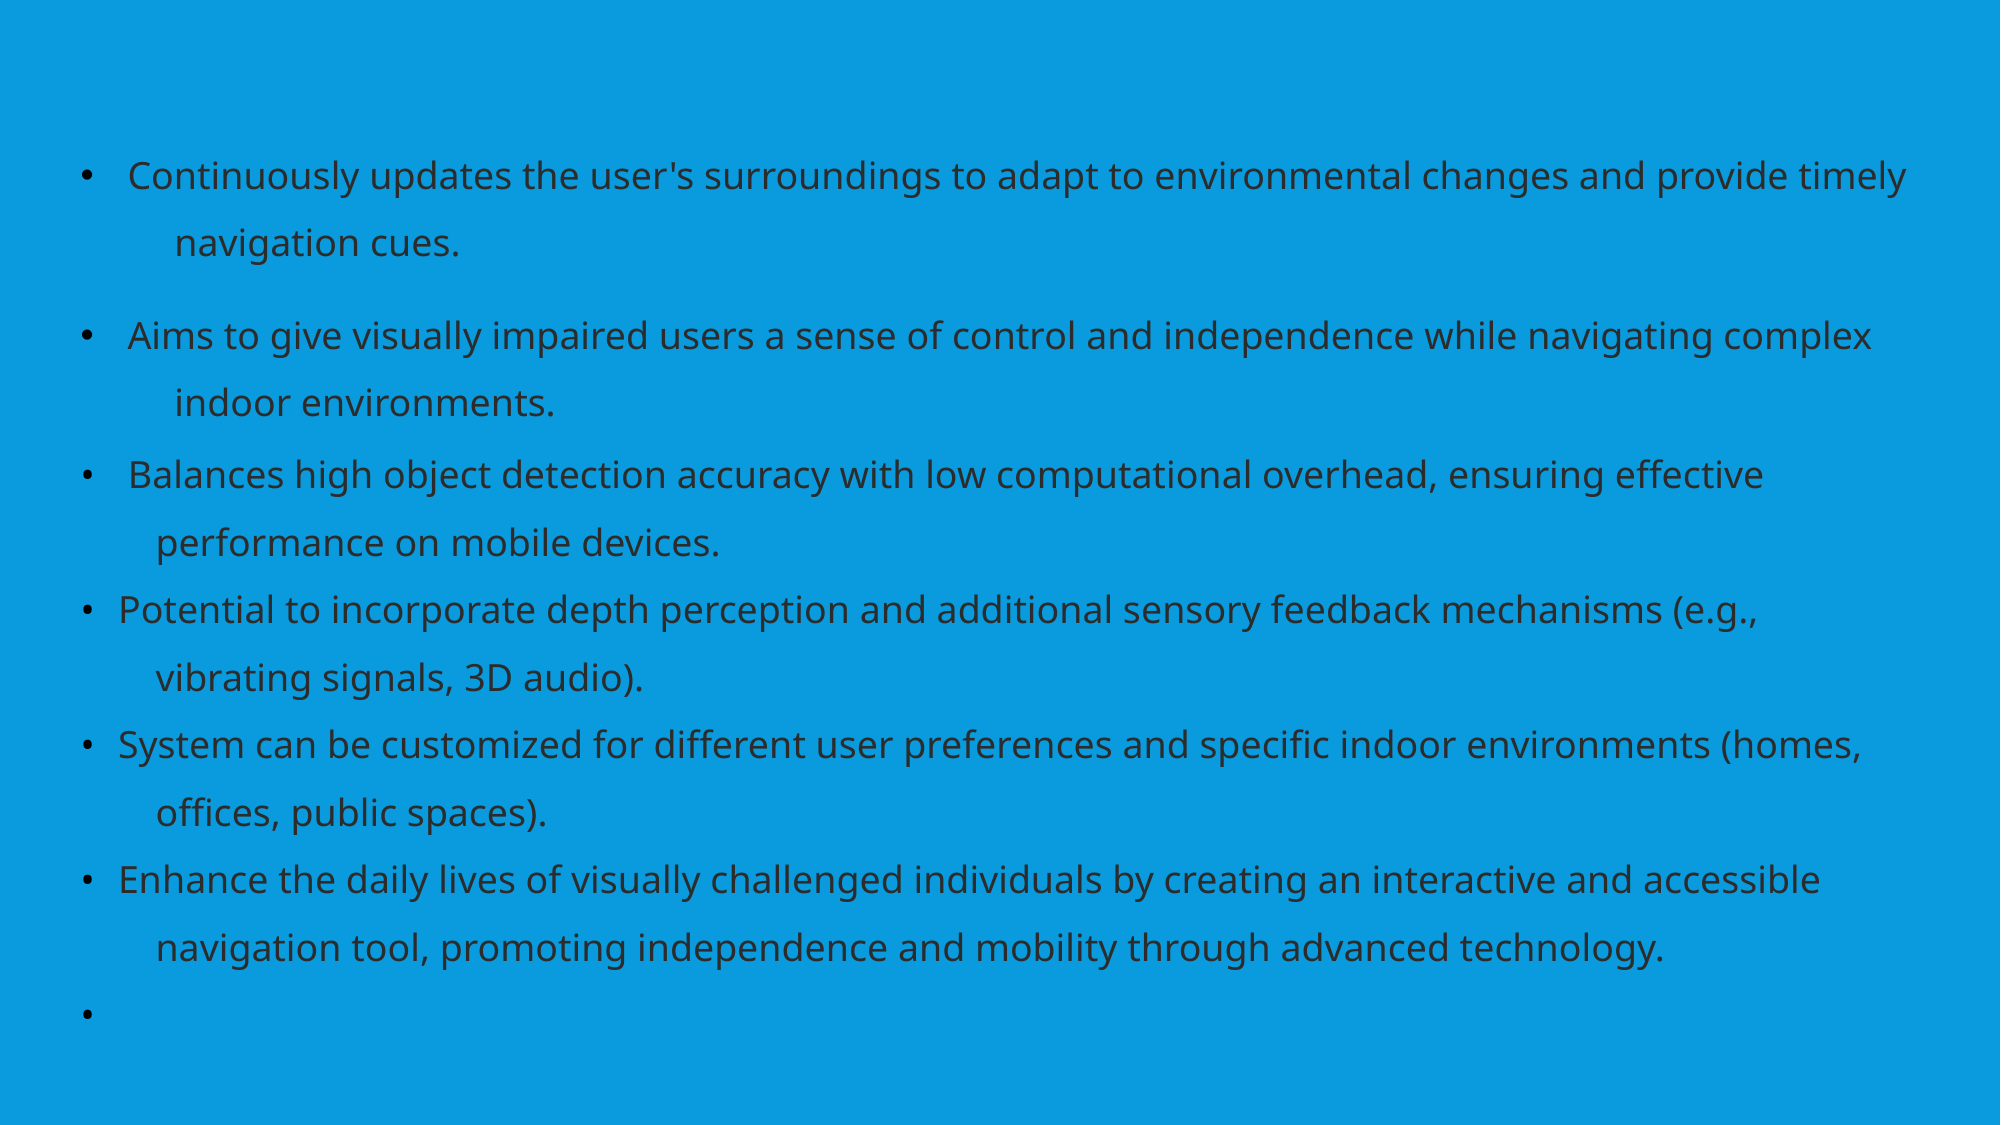

Continuously updates the user's surroundings to adapt to environmental changes and provide timely navigation cues.
Aims to give visually impaired users a sense of control and independence while navigating complex indoor environments.
 Balances high object detection accuracy with low computational overhead, ensuring effective performance on mobile devices.​
Potential to incorporate depth perception and additional sensory feedback mechanisms (e.g., vibrating signals, 3D audio).​
System can be customized for different user preferences and specific indoor environments (homes, offices, public spaces).​
Enhance the daily lives of visually challenged individuals by creating an interactive and accessible navigation tool, promoting independence and mobility through advanced technology.​